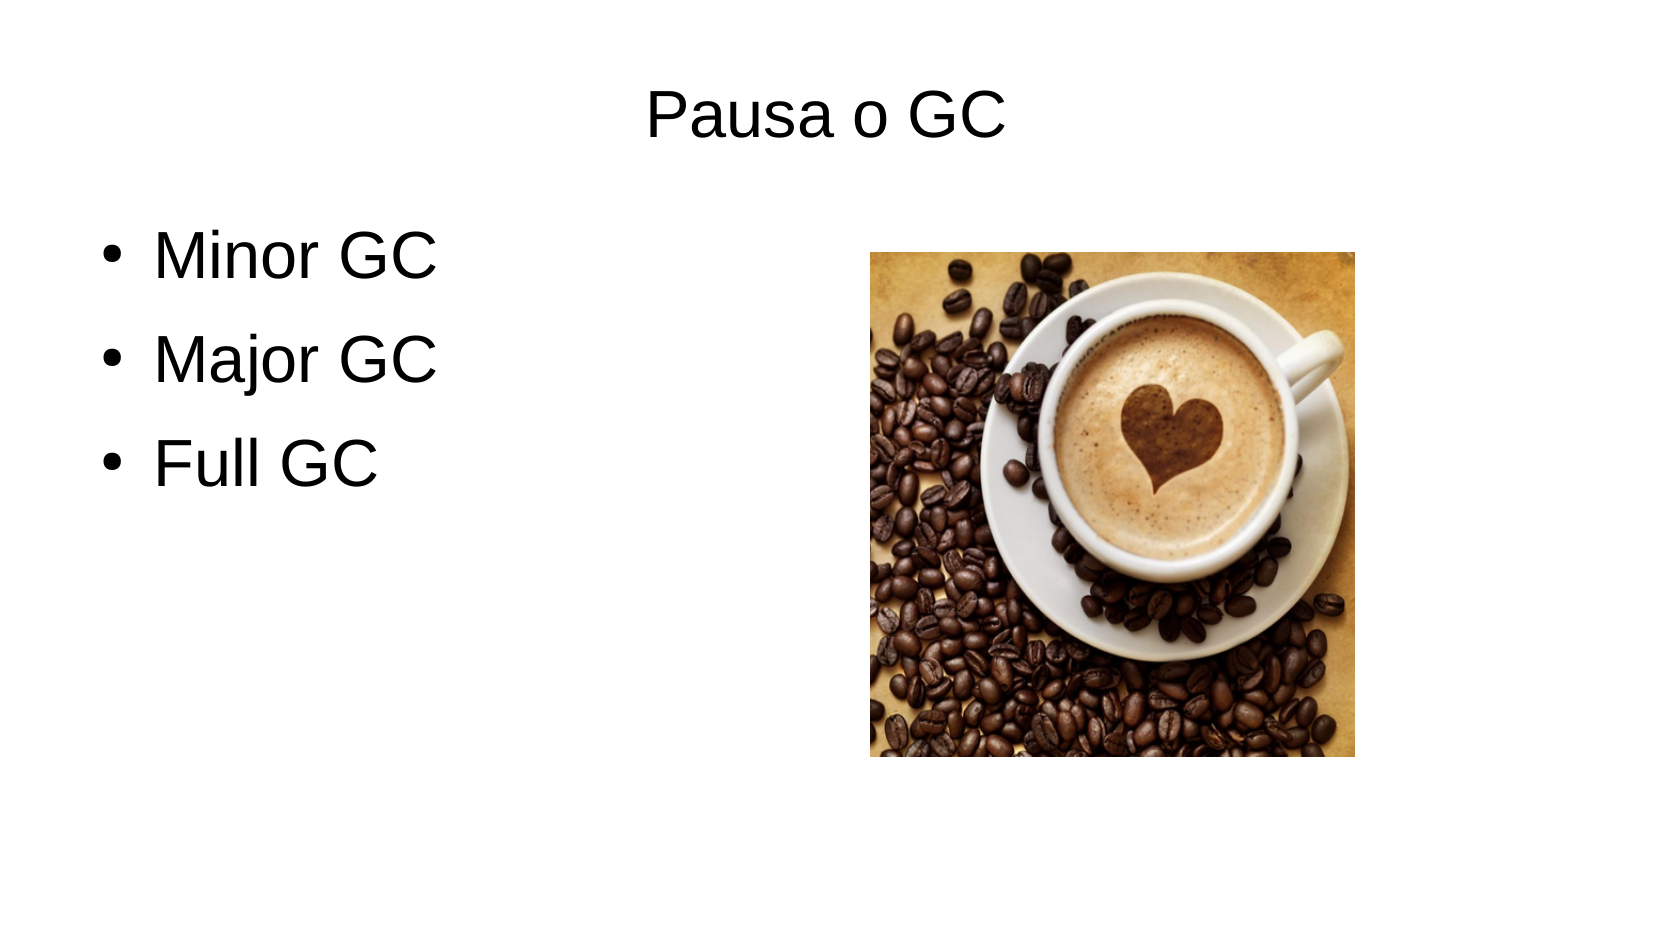

# Pausa o GC
Minor GC
Major GC
Full GC